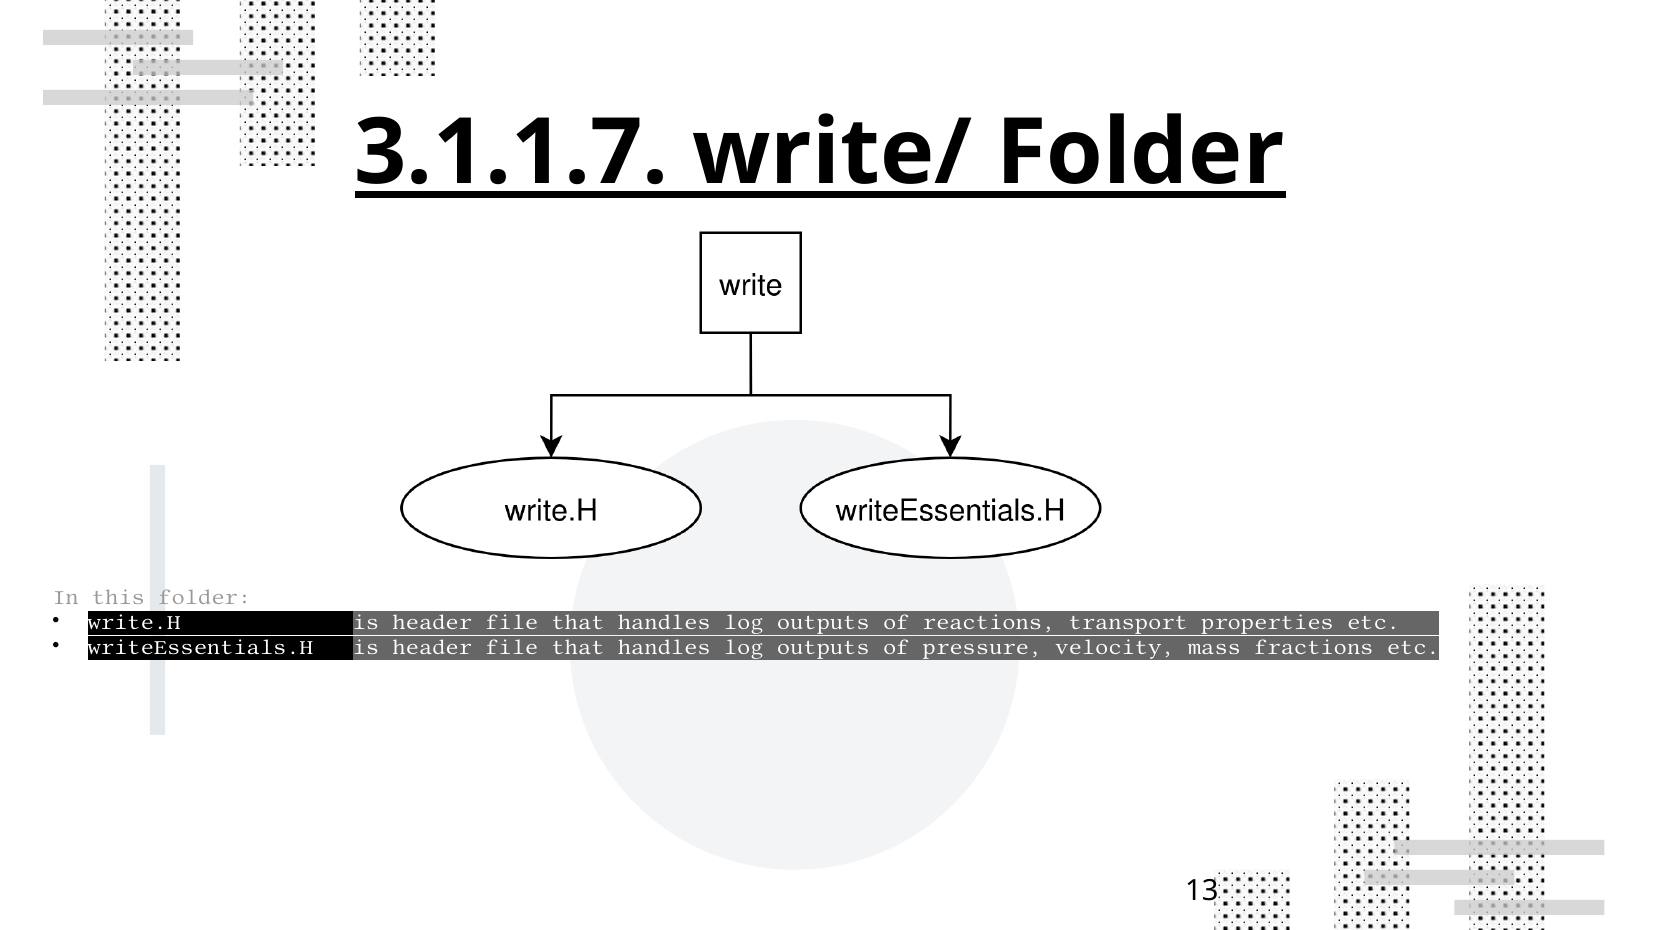

# 3.1.1.7. write/ Folder
In this folder:
write.H is header file that handles log outputs of reactions, transport properties etc.
writeEssentials.H is header file that handles log outputs of pressure, velocity, mass fractions etc.
13